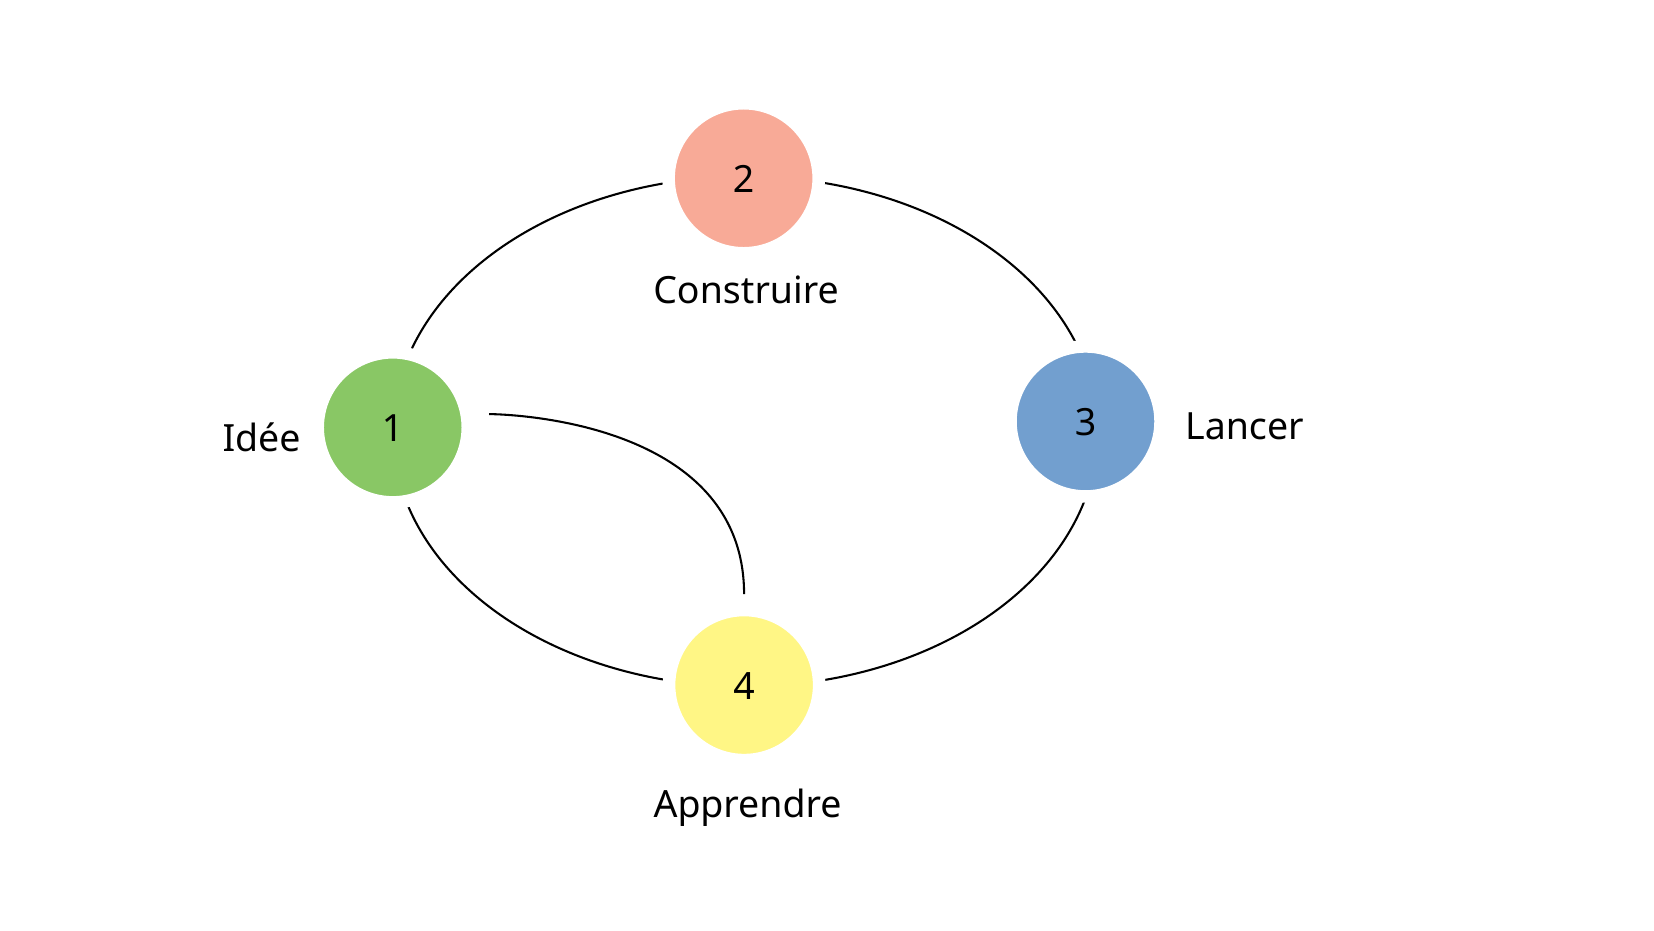

2
Construire
3
1
Lancer
Idée
4
Apprendre